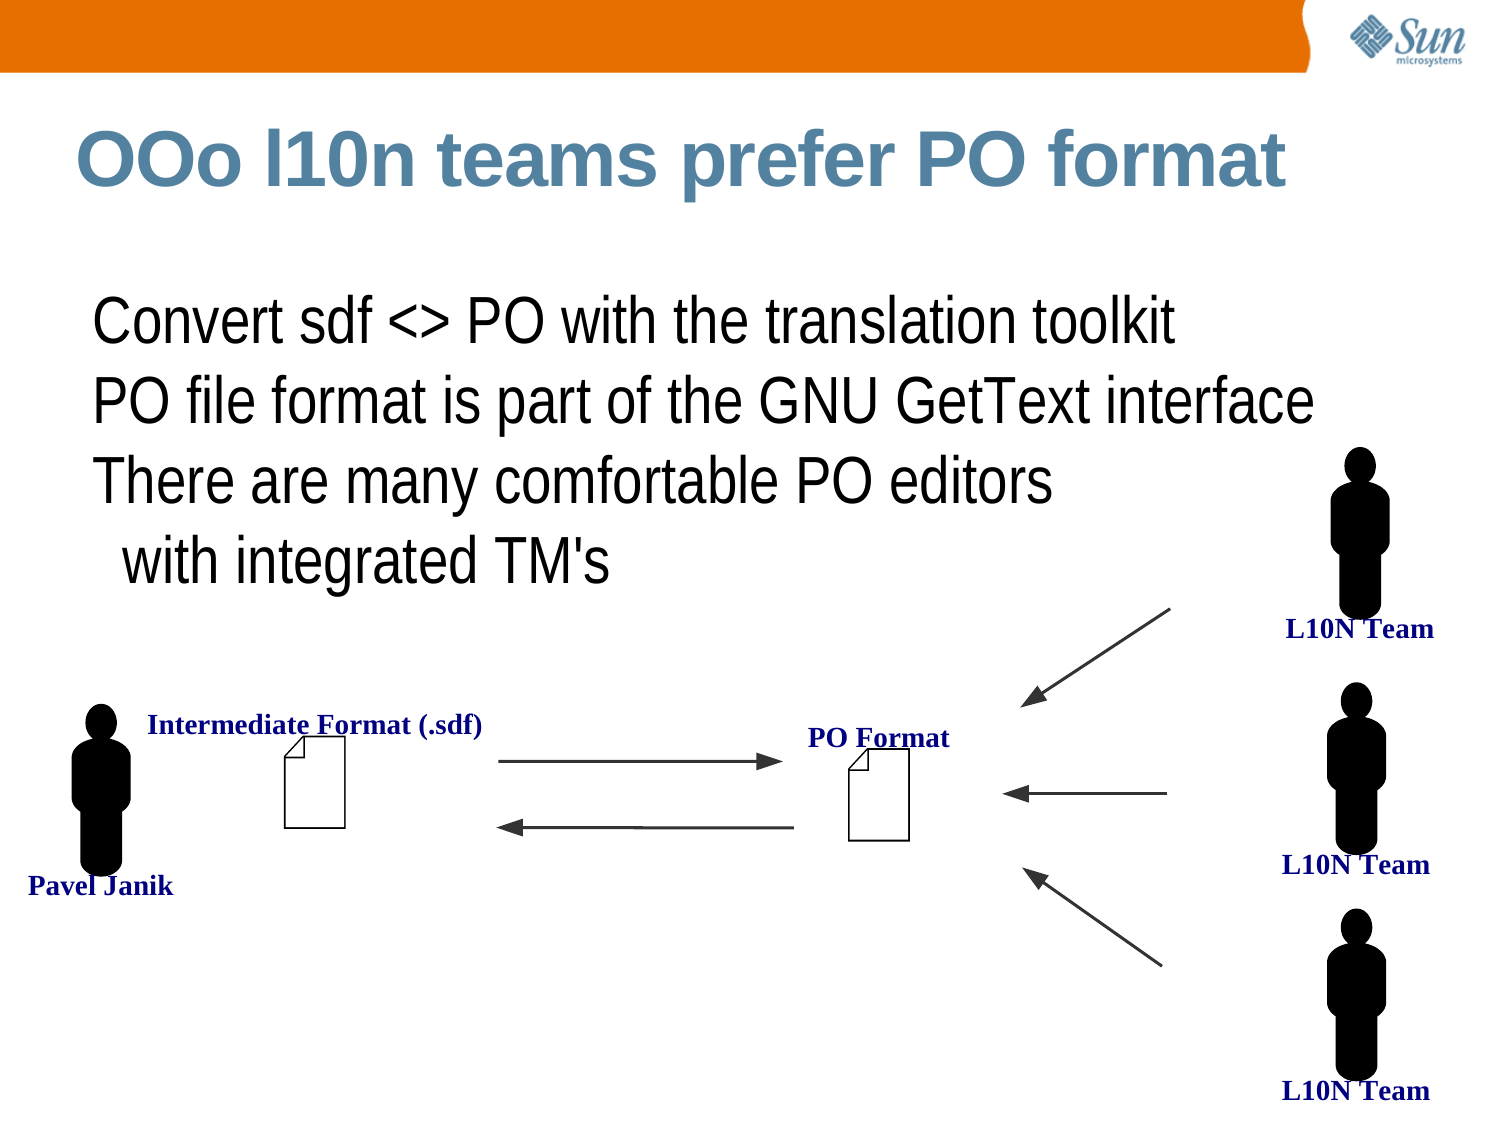

# OOo l10n teams prefer PO format
 Convert sdf <> PO with the translation toolkit
 PO file format is part of the GNU GetText interface
 There are many comfortable PO editors
 with integrated TM's
L10N Team
L10N Team
Pavel Janik
Intermediate Format (.sdf)
PO Format
L10N Team